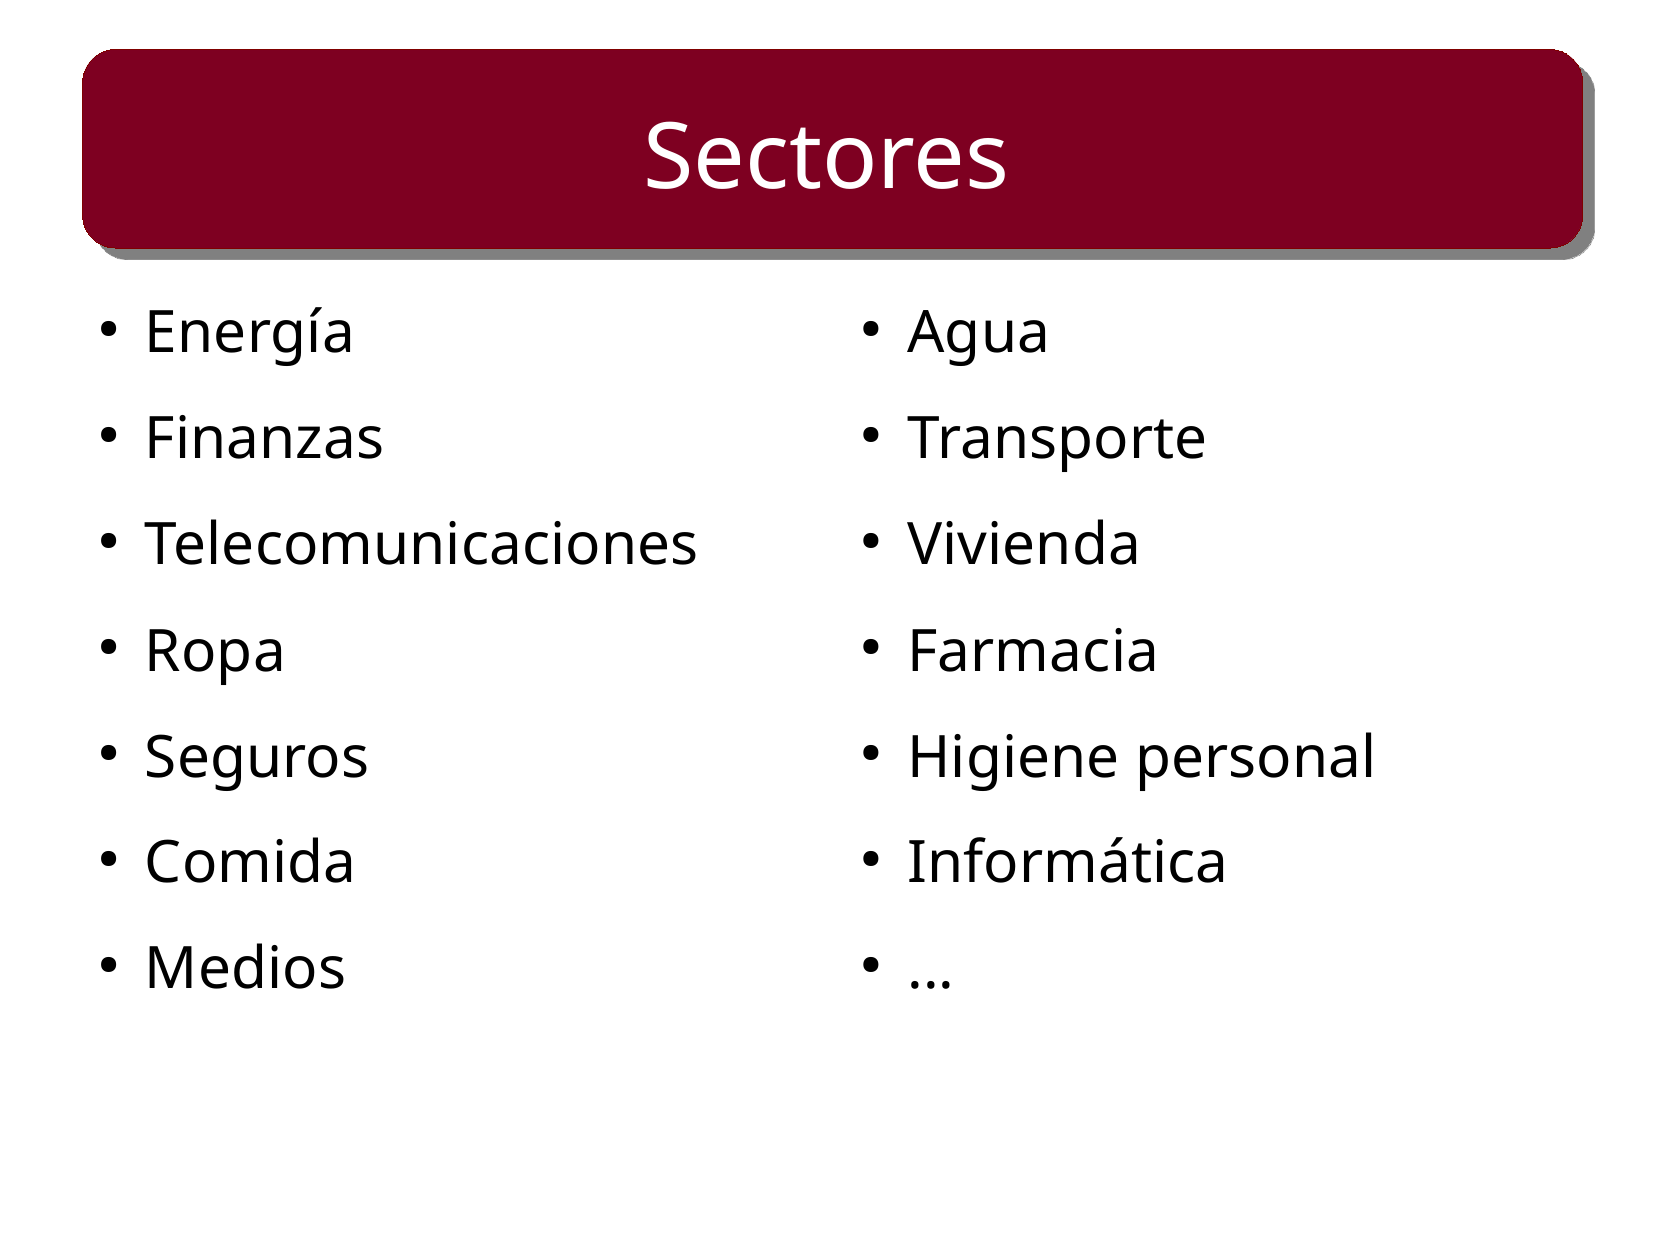

# Sectores
Energía
Finanzas
Telecomunicaciones
Ropa
Seguros
Comida
Medios
Agua
Transporte
Vivienda
Farmacia
Higiene personal
Informática
...